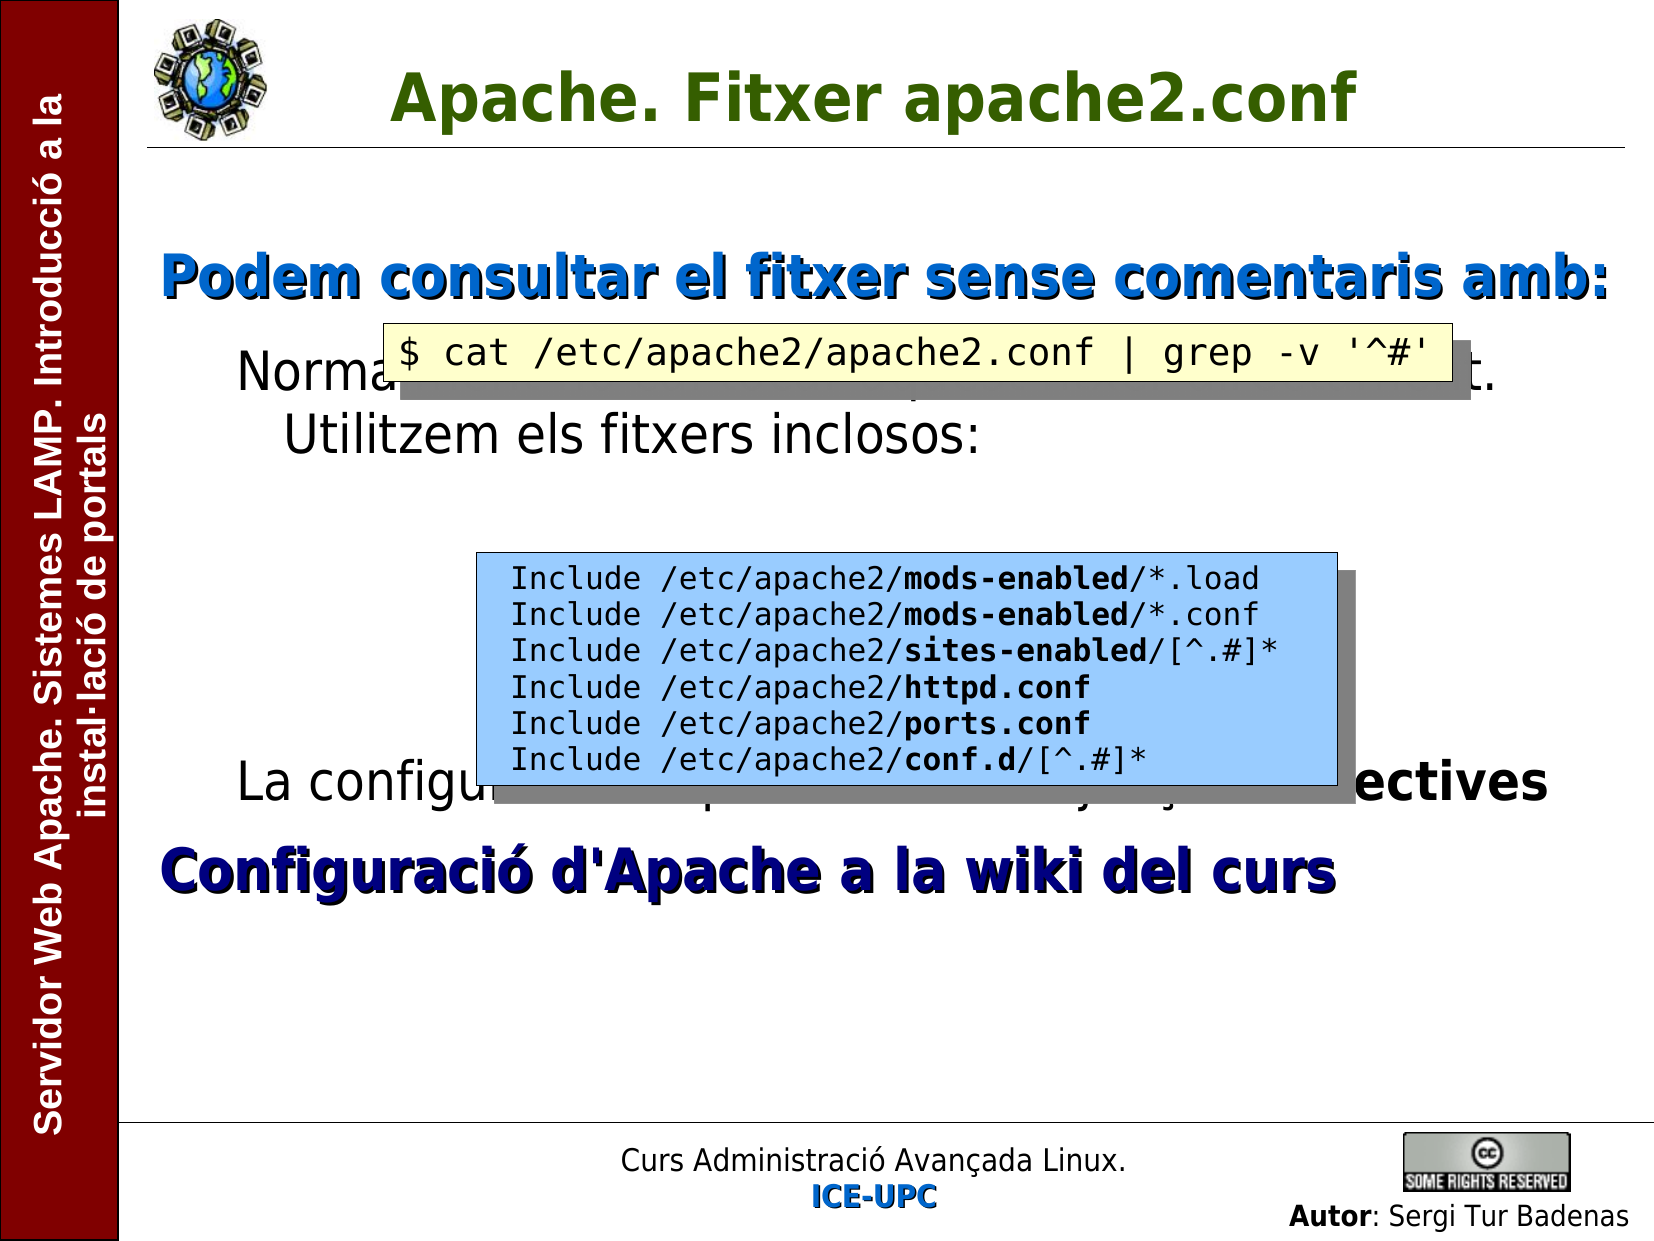

# Apache. Fitxer apache2.conf
Podem consultar el fitxer sense comentaris amb:
Normalment no cal tocar aquest fitxer directament. Utilitzem els fitxers inclosos:
La configuració d'Apache es fa mitjançant directives
Configuració d'Apache a la wiki del curs
$ cat /etc/apache2/apache2.conf | grep -v '^#'
 Include /etc/apache2/mods-enabled/*.load
 Include /etc/apache2/mods-enabled/*.conf
 Include /etc/apache2/sites-enabled/[^.#]*
 Include /etc/apache2/httpd.conf
 Include /etc/apache2/ports.conf
 Include /etc/apache2/conf.d/[^.#]*